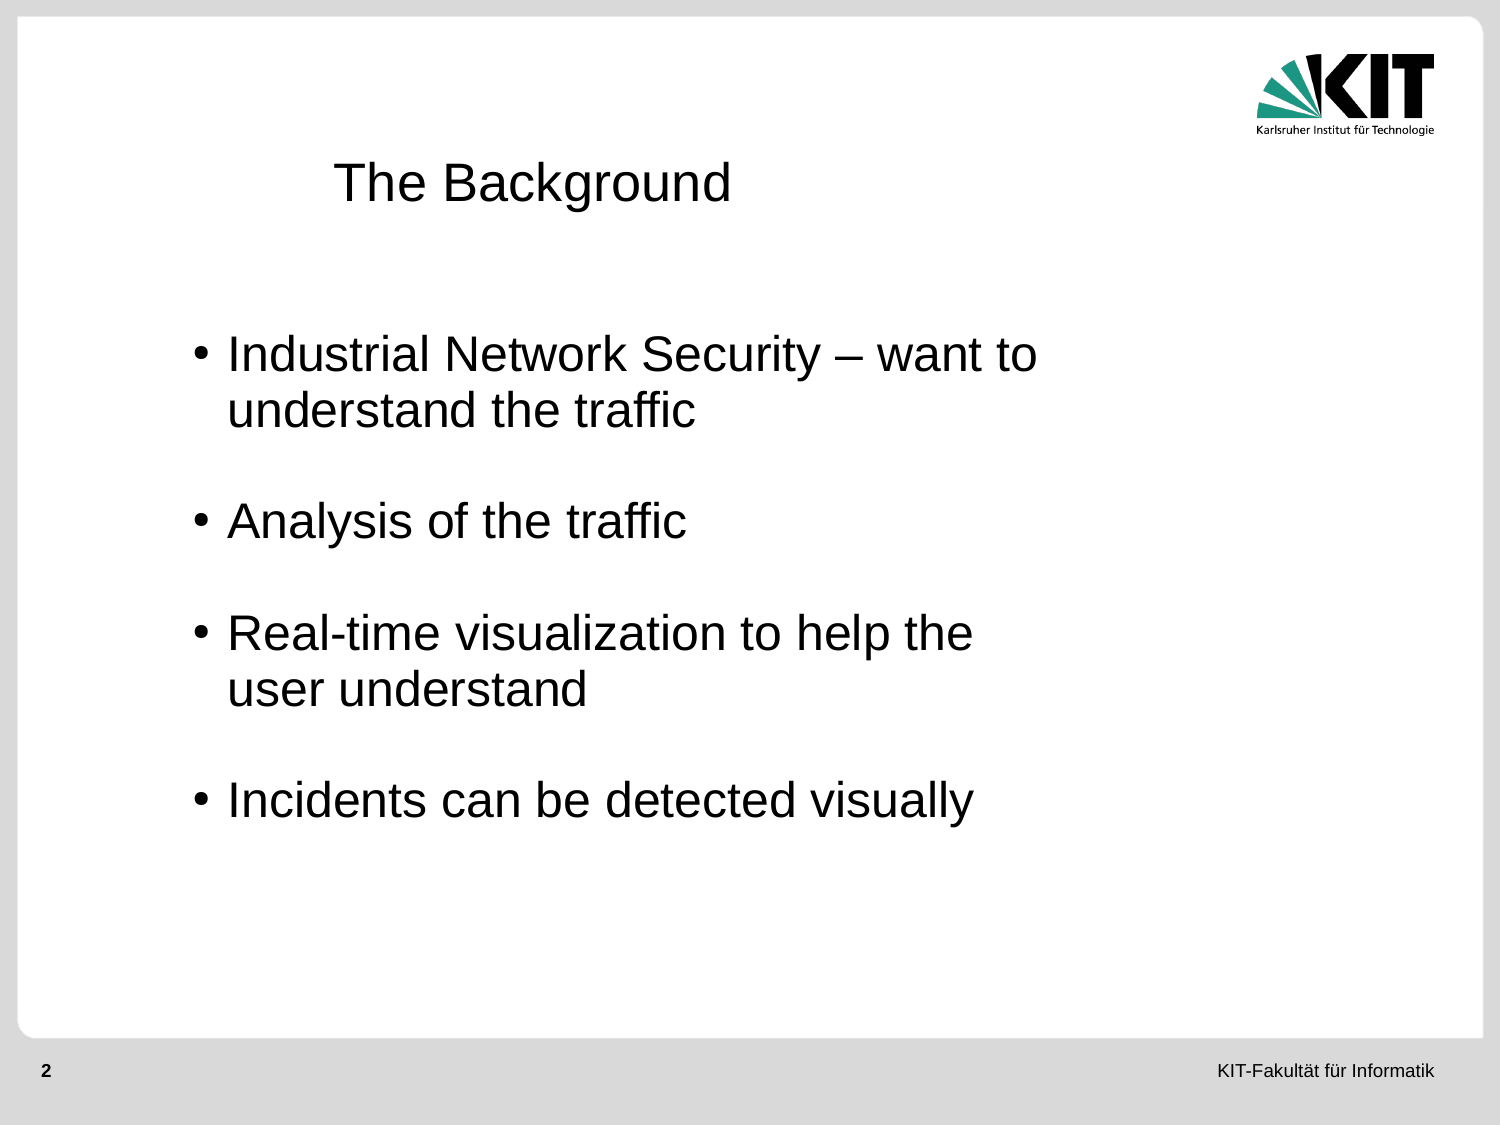

The Background
Industrial Network Security – want to understand the traffic
Analysis of the traffic
Real-time visualization to help the user understand
Incidents can be detected visually